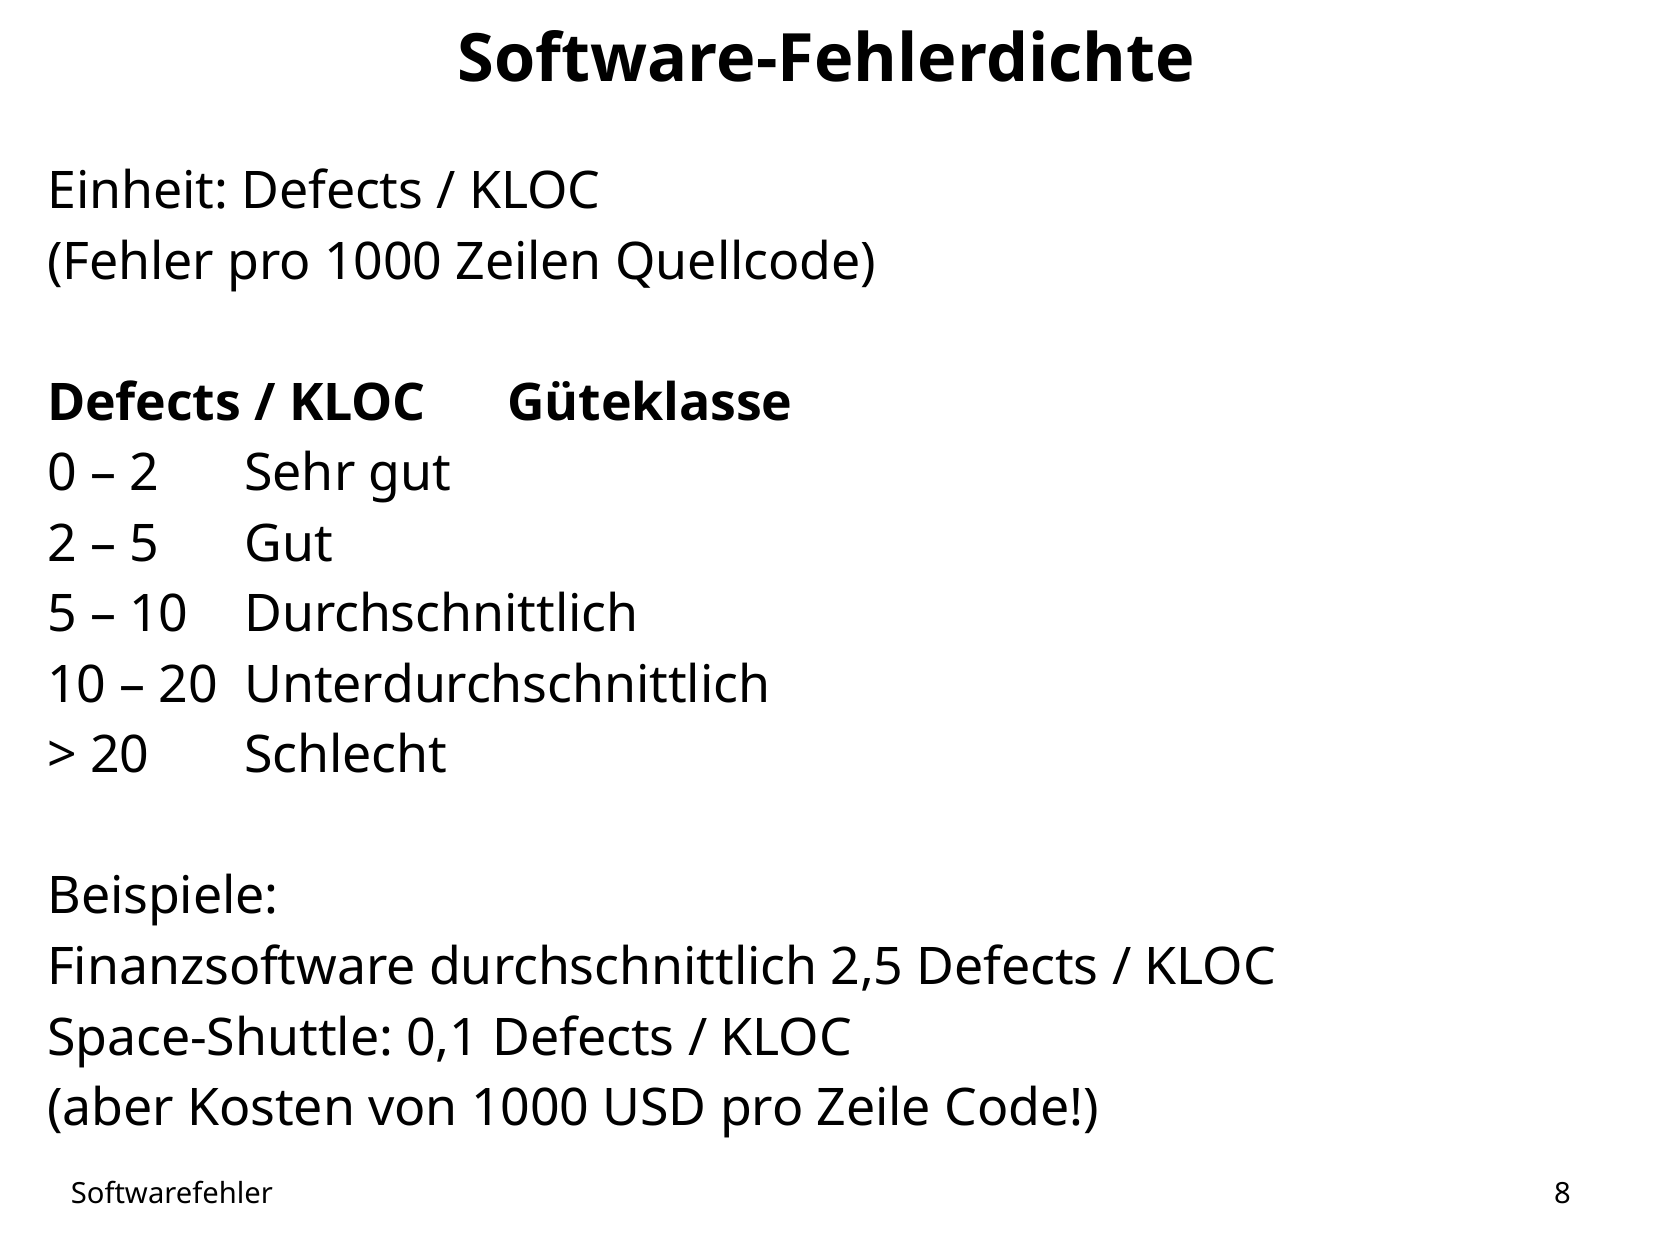

# Software-Fehlerdichte
Einheit: Defects / KLOC
(Fehler pro 1000 Zeilen Quellcode)
Defects / KLOC			Güteklasse
0 – 2							Sehr gut
2 – 5 							Gut
5 – 10 							Durchschnittlich
10 – 20 						Unterdurchschnittlich
> 20								Schlecht
Beispiele:
Finanzsoftware durchschnittlich 2,5 Defects / KLOC
Space-Shuttle: 0,1 Defects / KLOC
(aber Kosten von 1000 USD pro Zeile Code!)
Softwarefehler
8